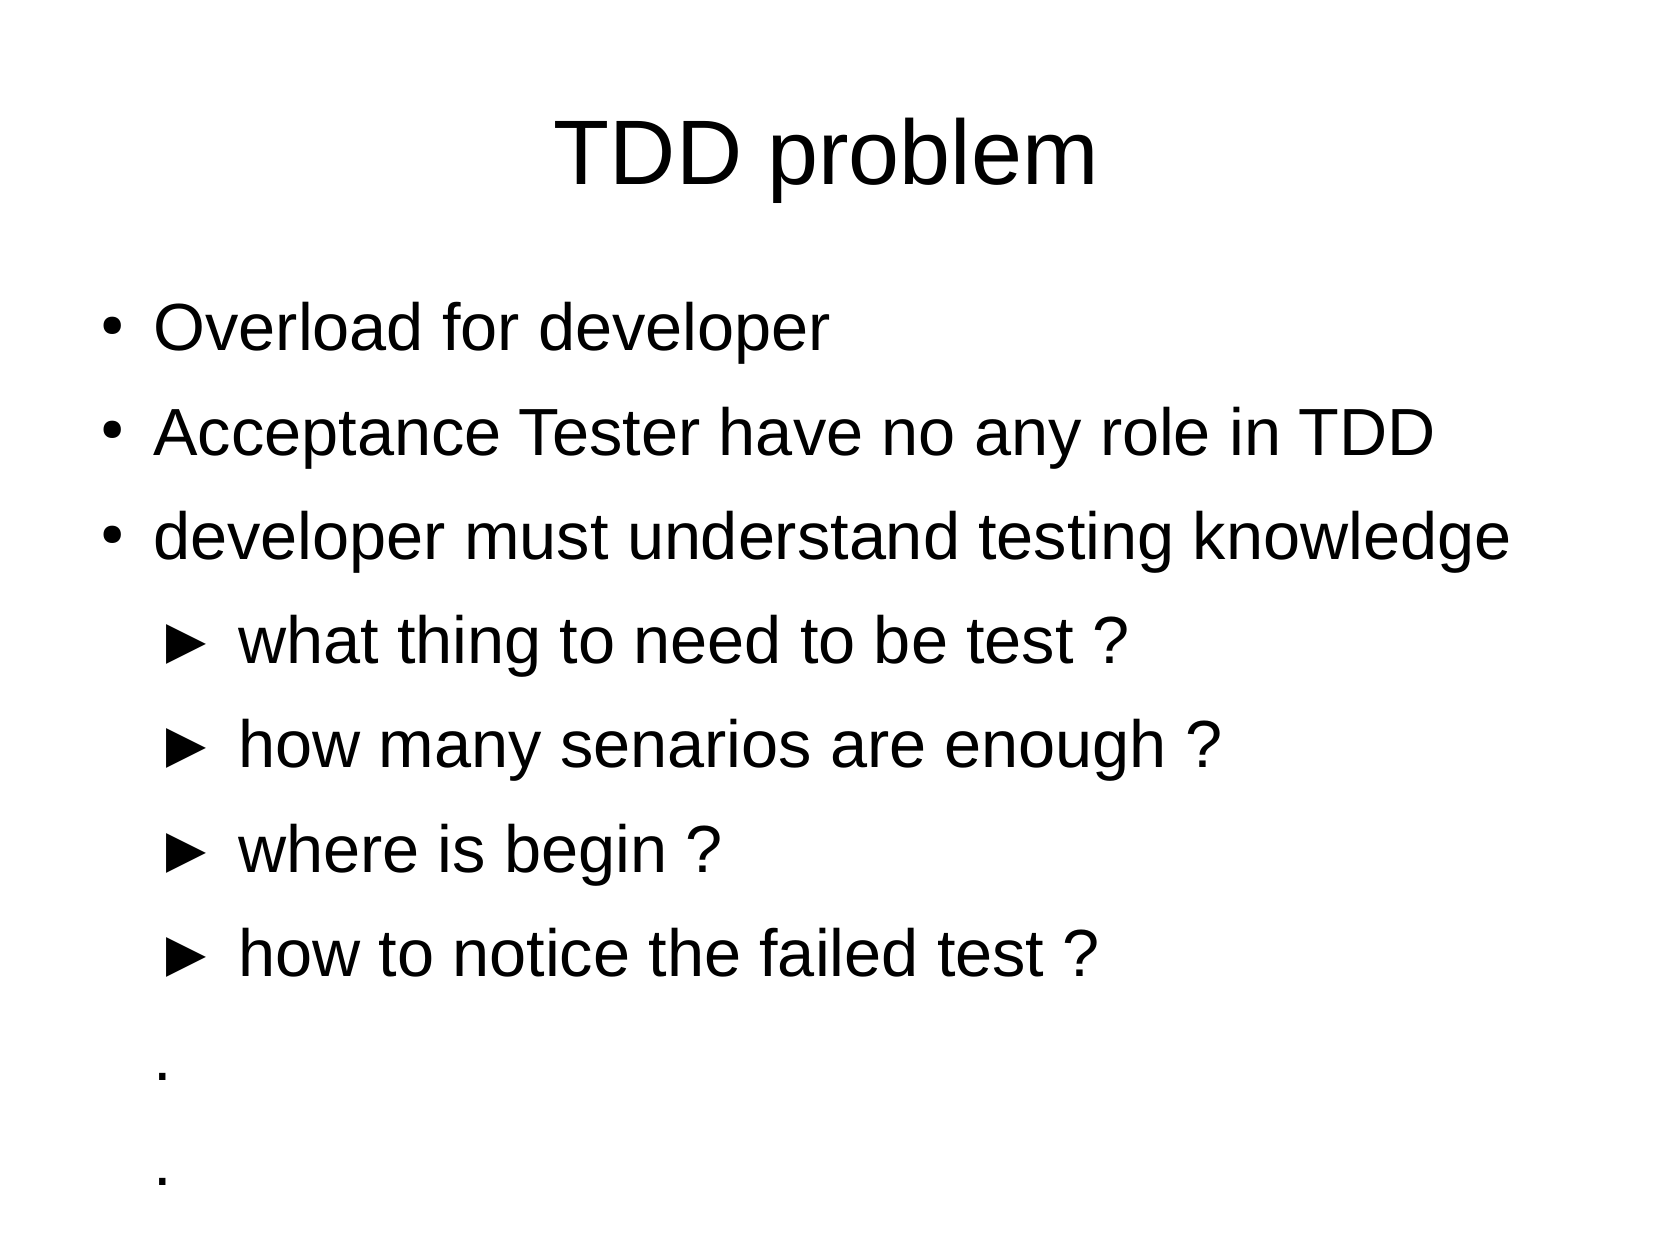

# TDD problem
Overload for developer
Acceptance Tester have no any role in TDD
developer must understand testing knowledge
► what thing to need to be test ?
► how many senarios are enough ?
► where is begin ?
► how to notice the failed test ?
.
.